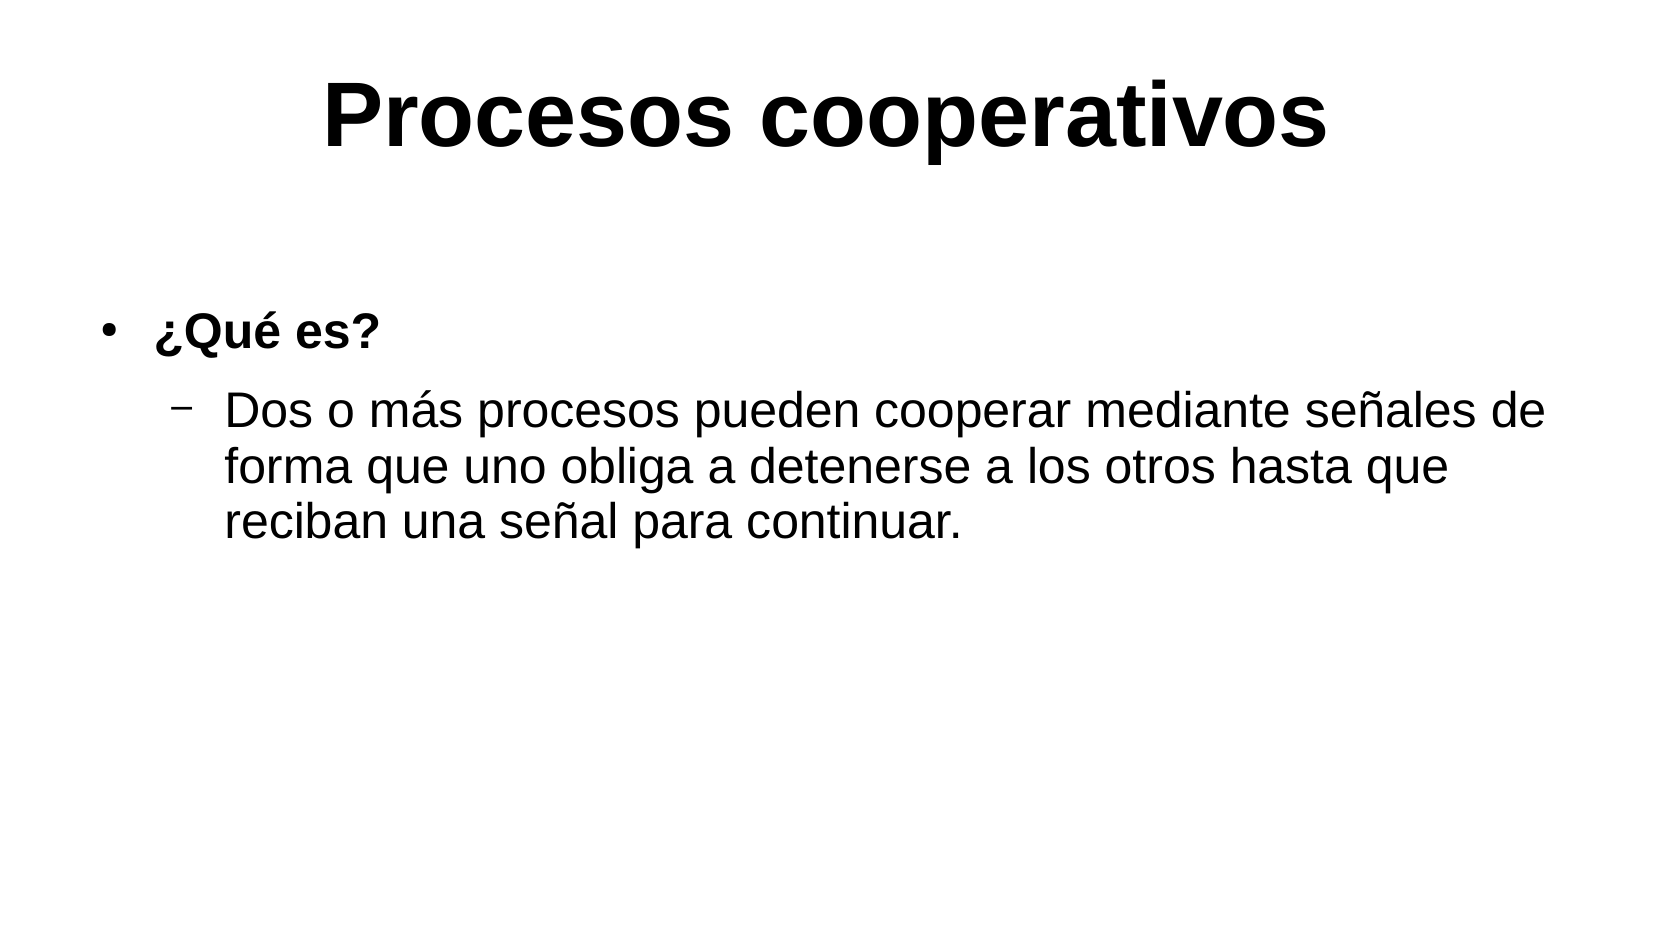

# Procesos cooperativos
¿Qué es?
Dos o más procesos pueden cooperar mediante señales de forma que uno obliga a detenerse a los otros hasta que reciban una señal para continuar.